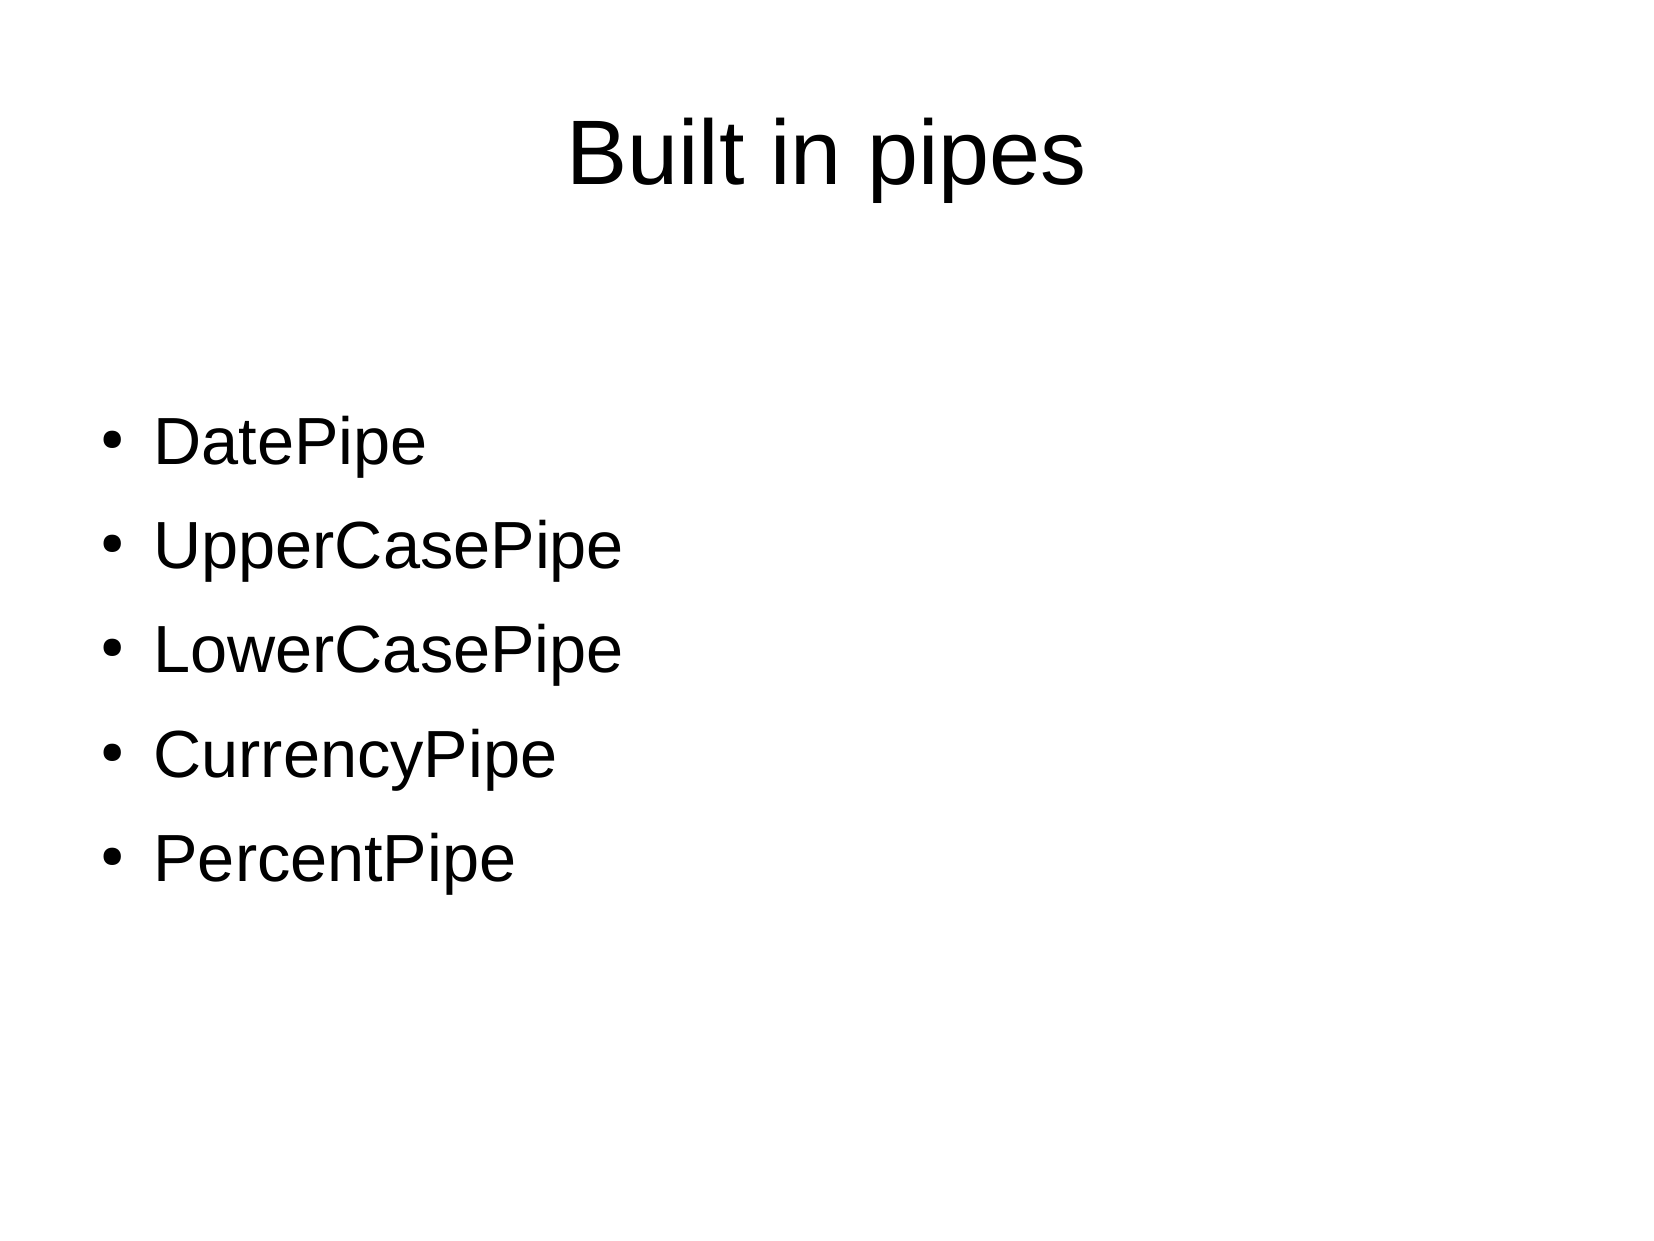

# Built in pipes
DatePipe
UpperCasePipe
LowerCasePipe
CurrencyPipe
PercentPipe